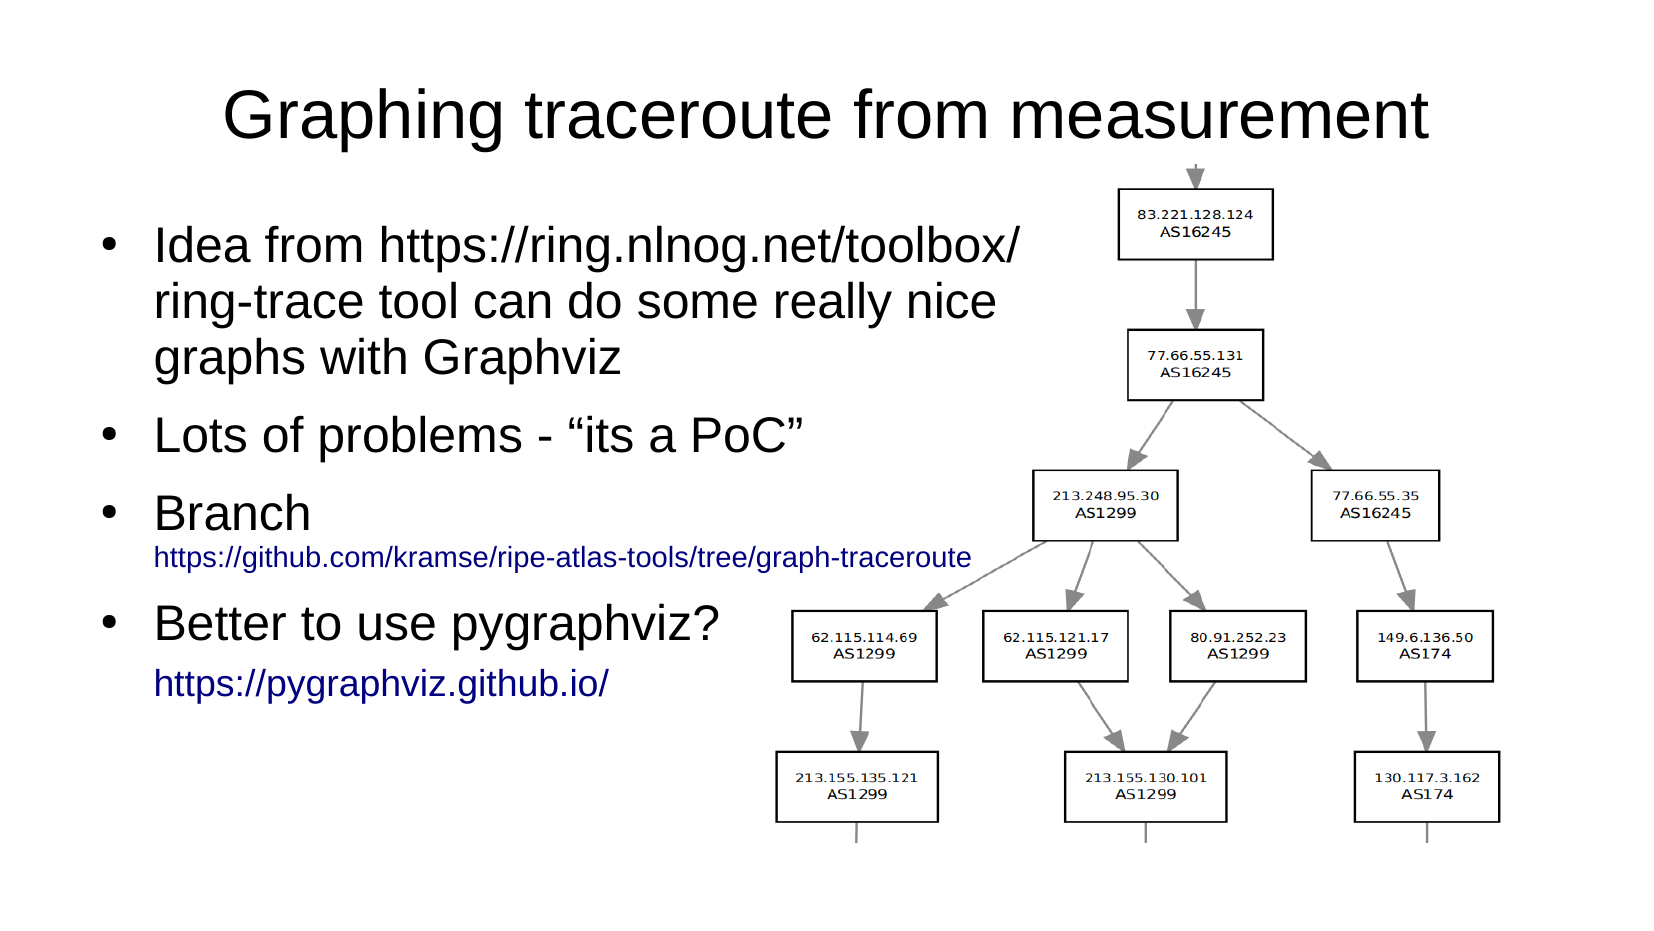

# Graphing traceroute from measurement
Idea from https://ring.nlnog.net/toolbox/ ring-trace tool can do some really nice graphs with Graphviz
Lots of problems - “its a PoC”
Branch https://github.com/kramse/ripe-atlas-tools/tree/graph-traceroute
Better to use pygraphviz?
https://pygraphviz.github.io/